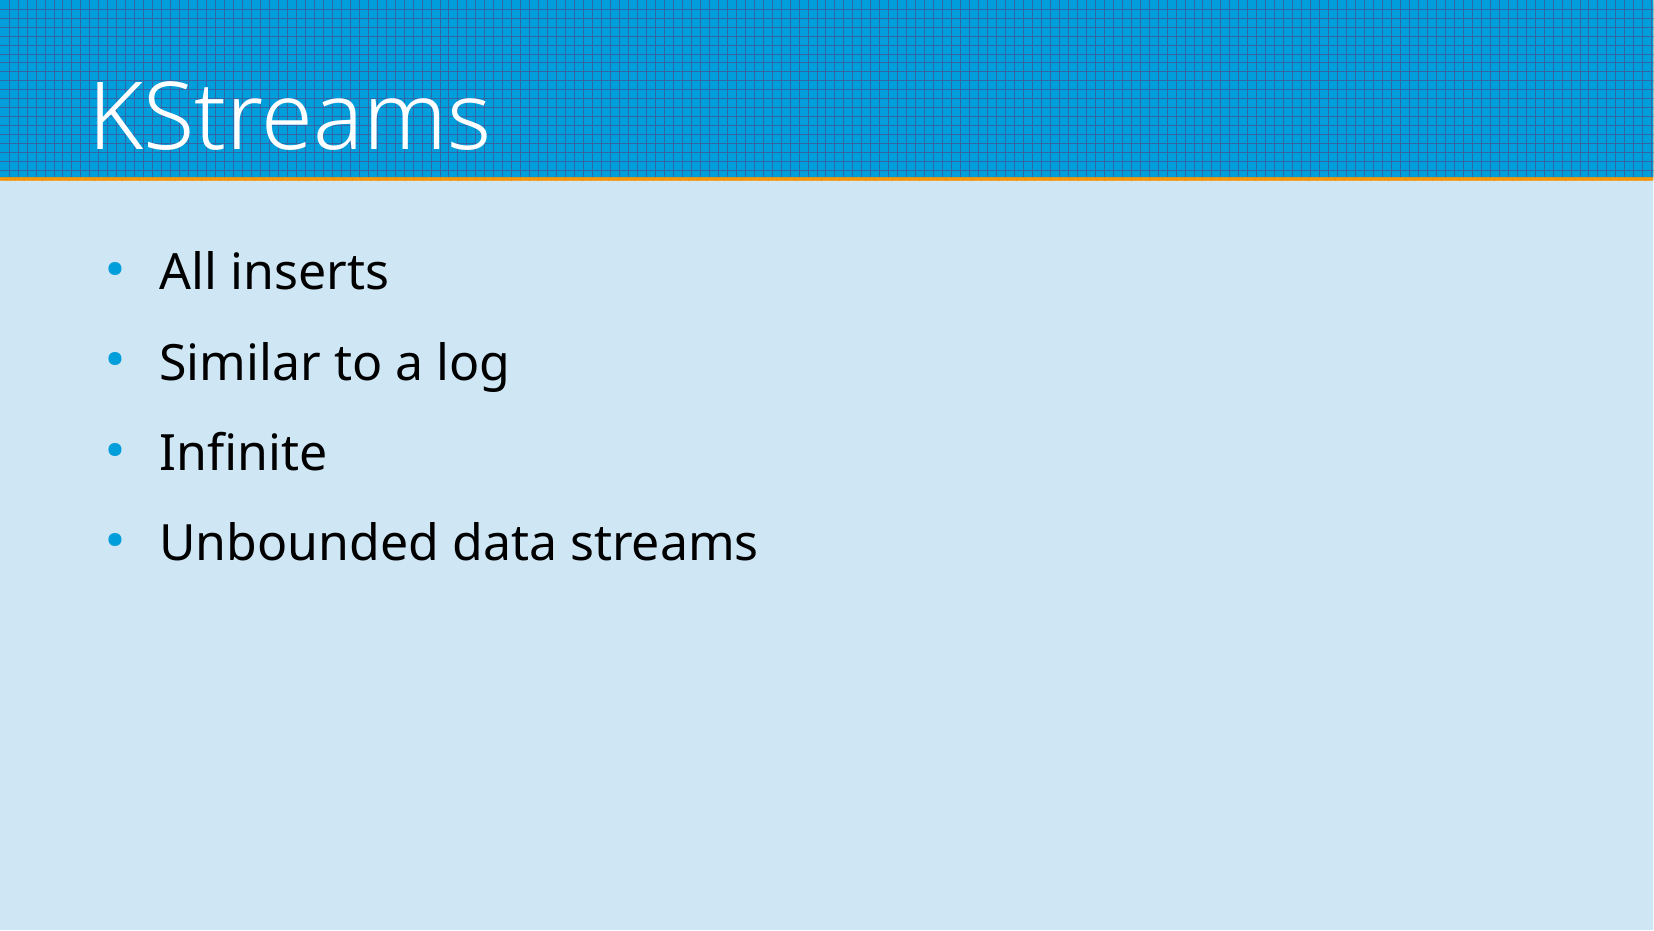

# KStreams
All inserts
Similar to a log
Infinite
Unbounded data streams